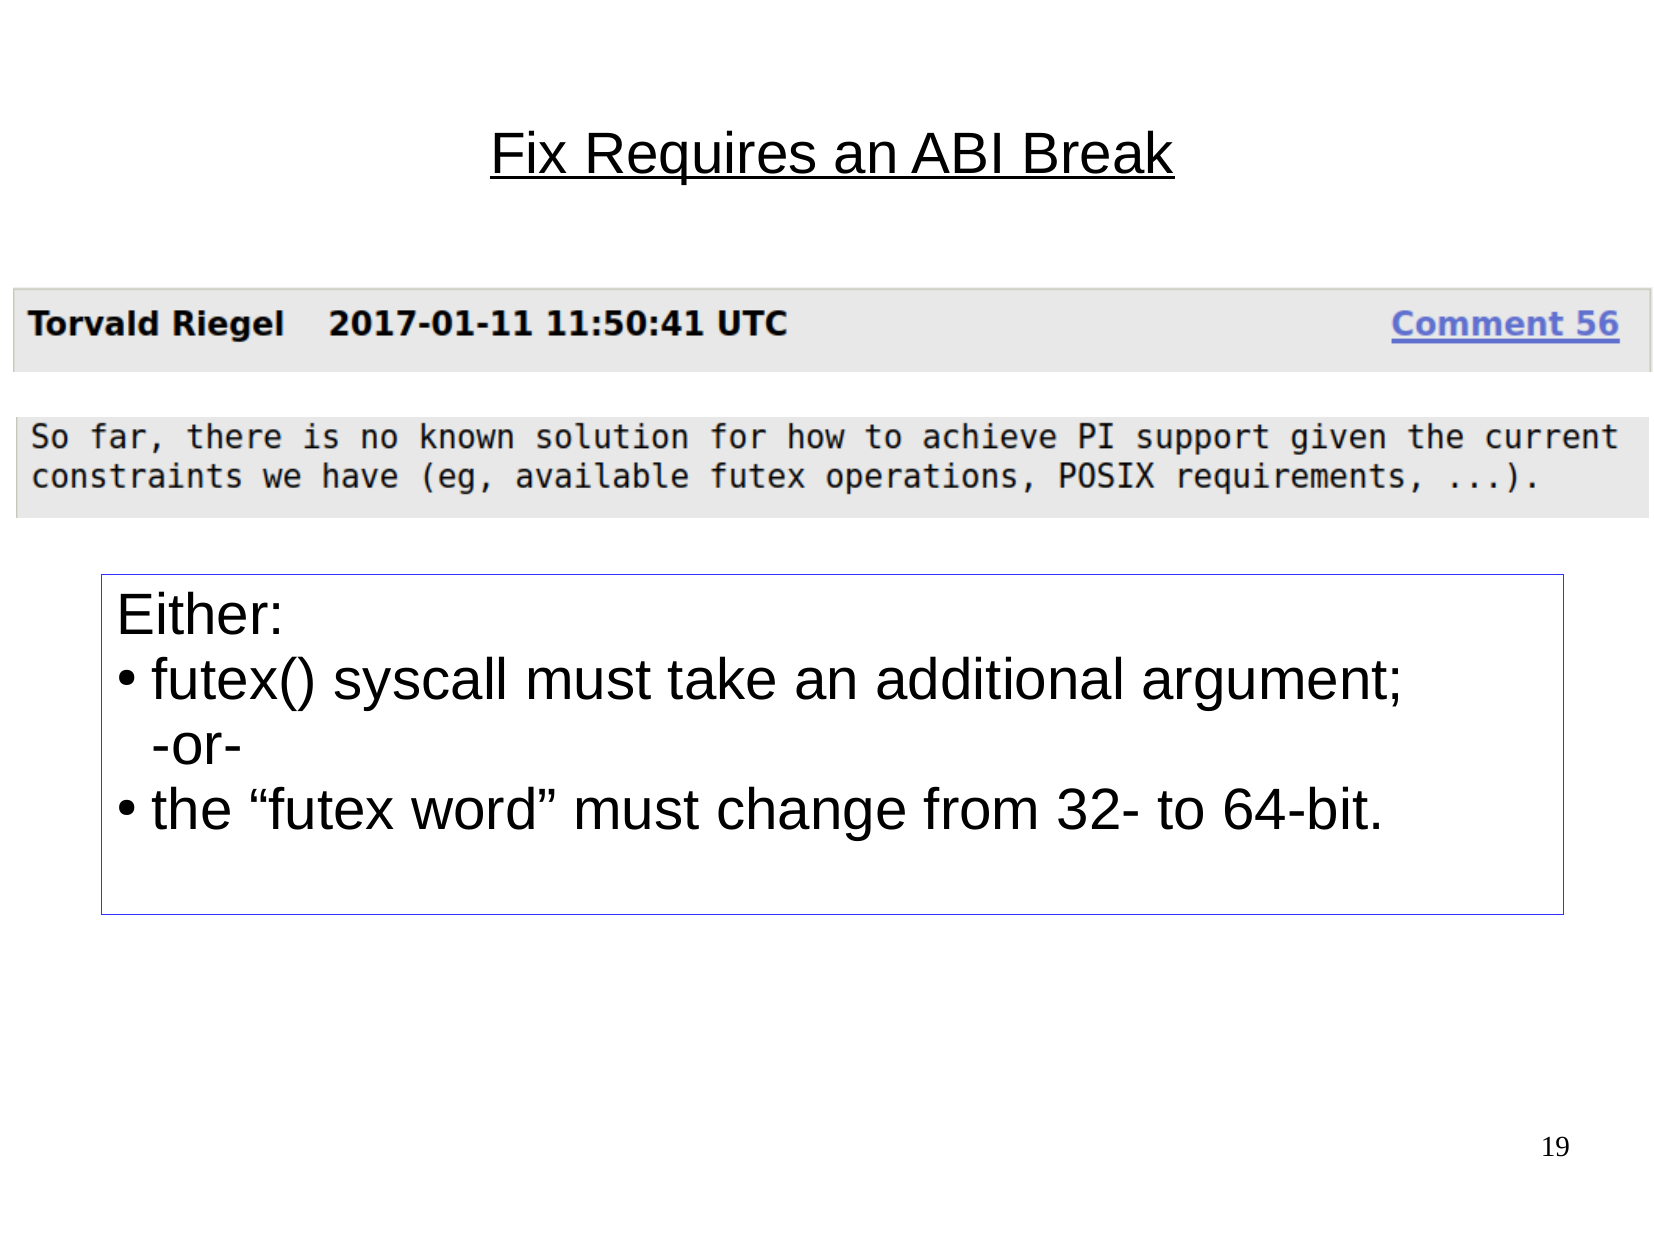

# Fix Requires an ABI Break
Either:
futex() syscall must take an additional argument;
-or-
the “futex word” must change from 32- to 64-bit.
19